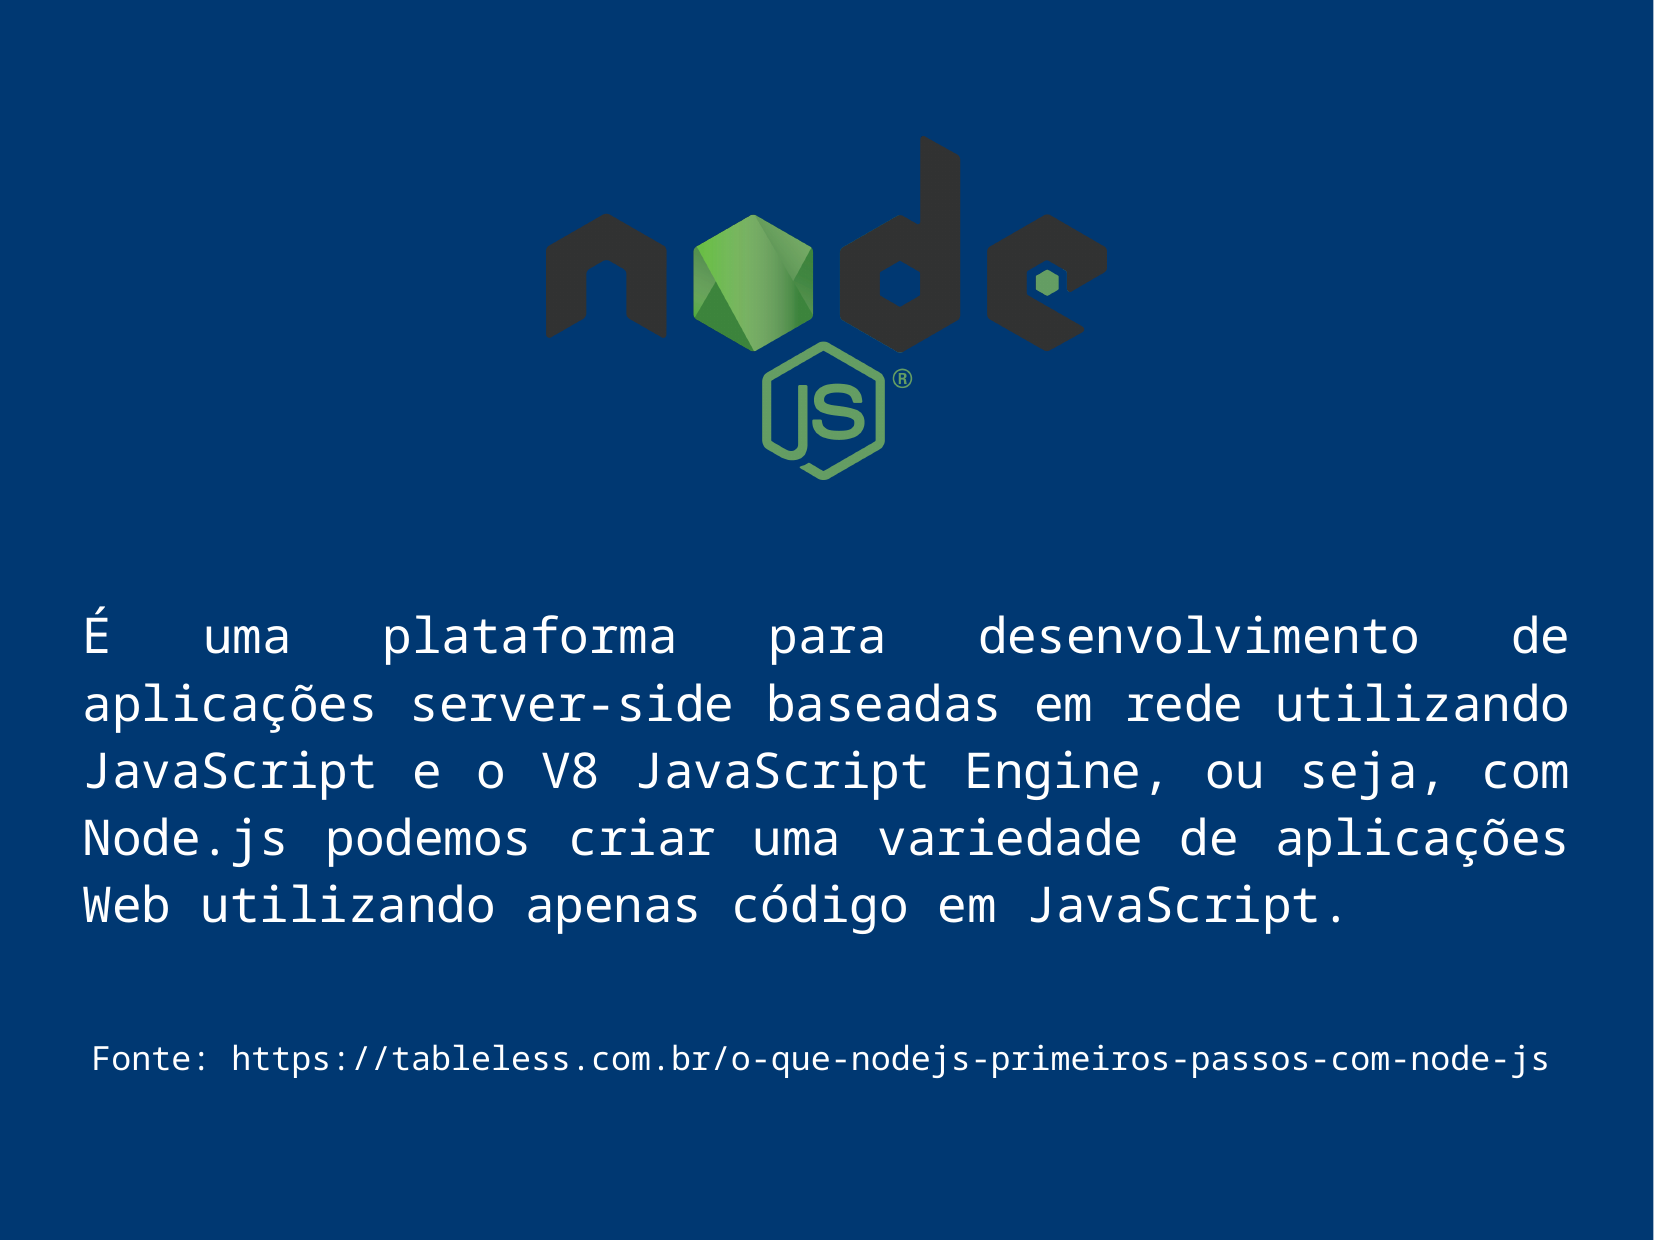

# É uma plataforma para desenvolvimento de aplicações server-side baseadas em rede utilizando JavaScript e o V8 JavaScript Engine, ou seja, com Node.js podemos criar uma variedade de aplicações Web utilizando apenas código em JavaScript.
Fonte: https://tableless.com.br/o-que-nodejs-primeiros-passos-com-node-js